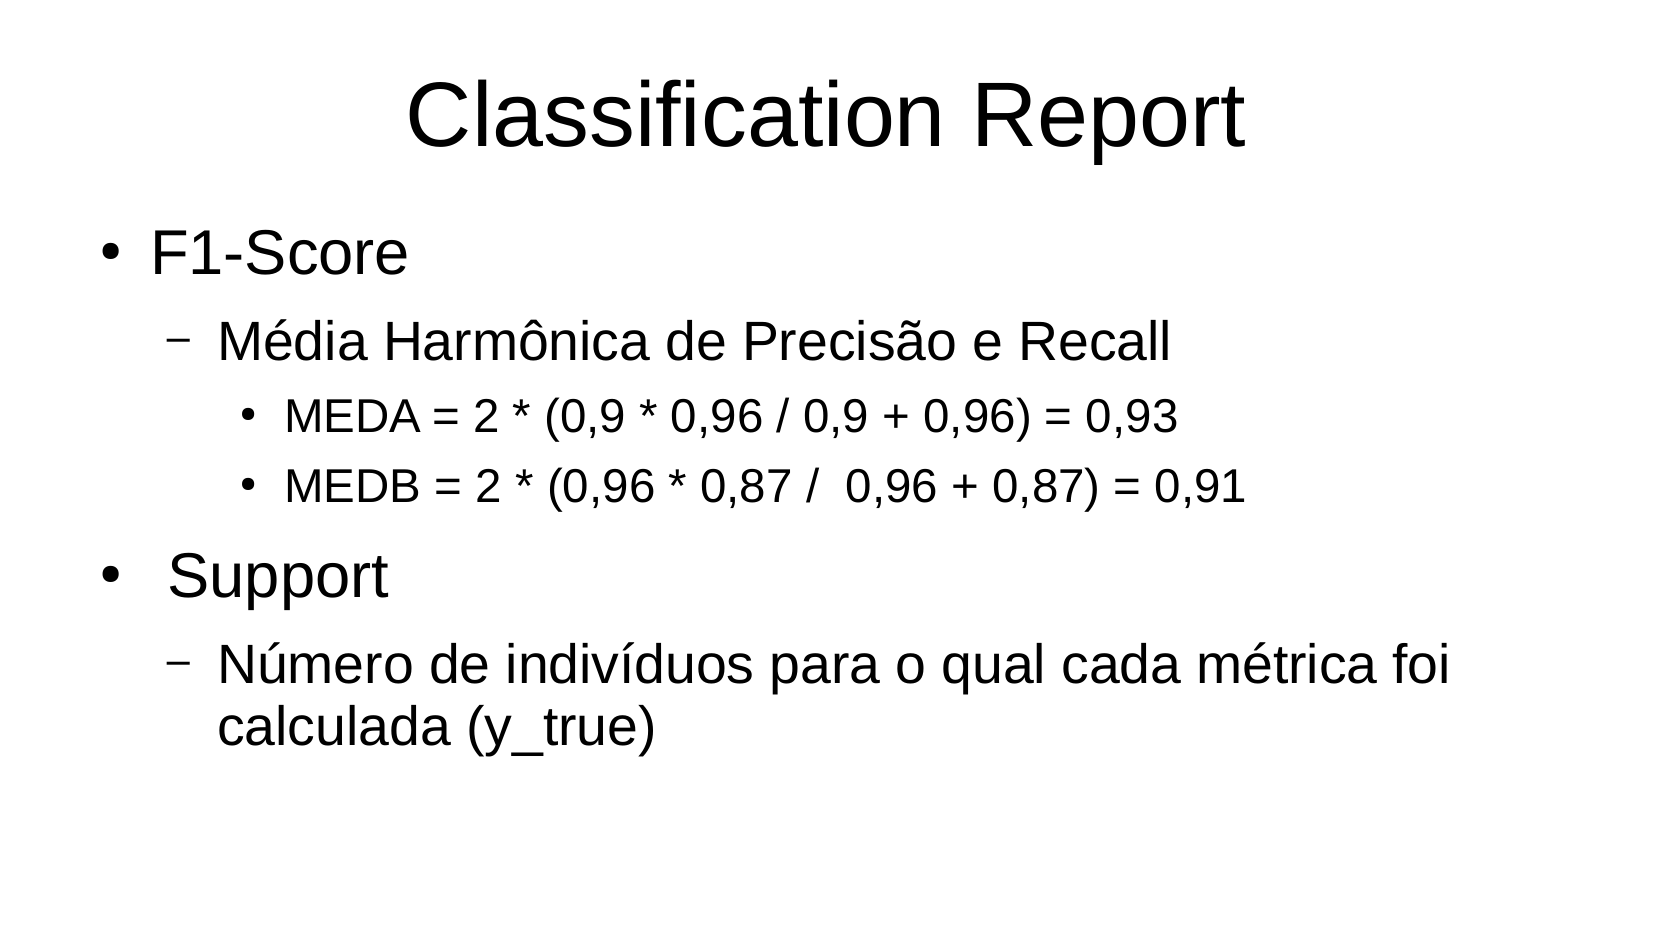

# Classification Report
F1-Score
Média Harmônica de Precisão e Recall
MEDA = 2 * (0,9 * 0,96 / 0,9 + 0,96) = 0,93
MEDB = 2 * (0,96 * 0,87 / 0,96 + 0,87) = 0,91
 Support
Número de indivíduos para o qual cada métrica foi calculada (y_true)